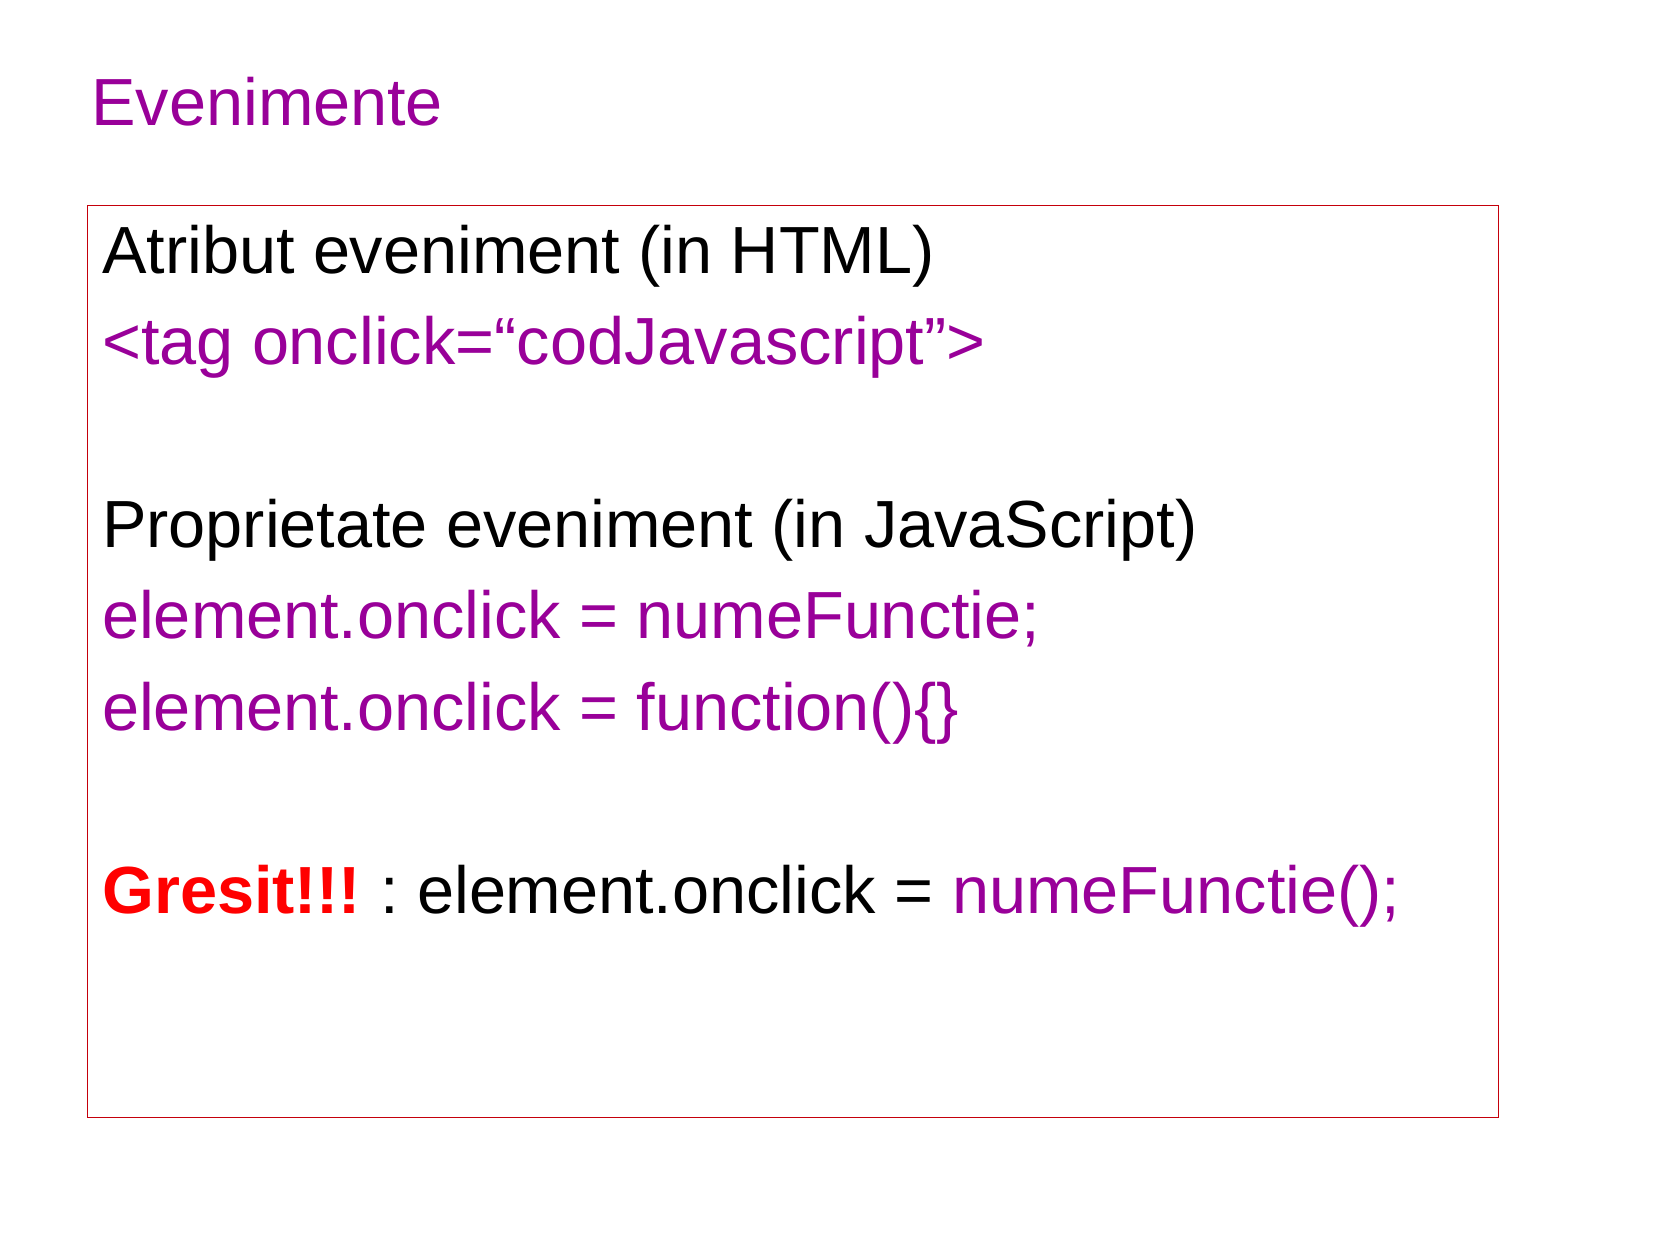

Evenimente
Atribut eveniment (in HTML)
<tag onclick=“codJavascript”>
Proprietate eveniment (in JavaScript)
element.onclick = numeFunctie;
element.onclick = function(){}
Gresit!!! : element.onclick = numeFunctie();